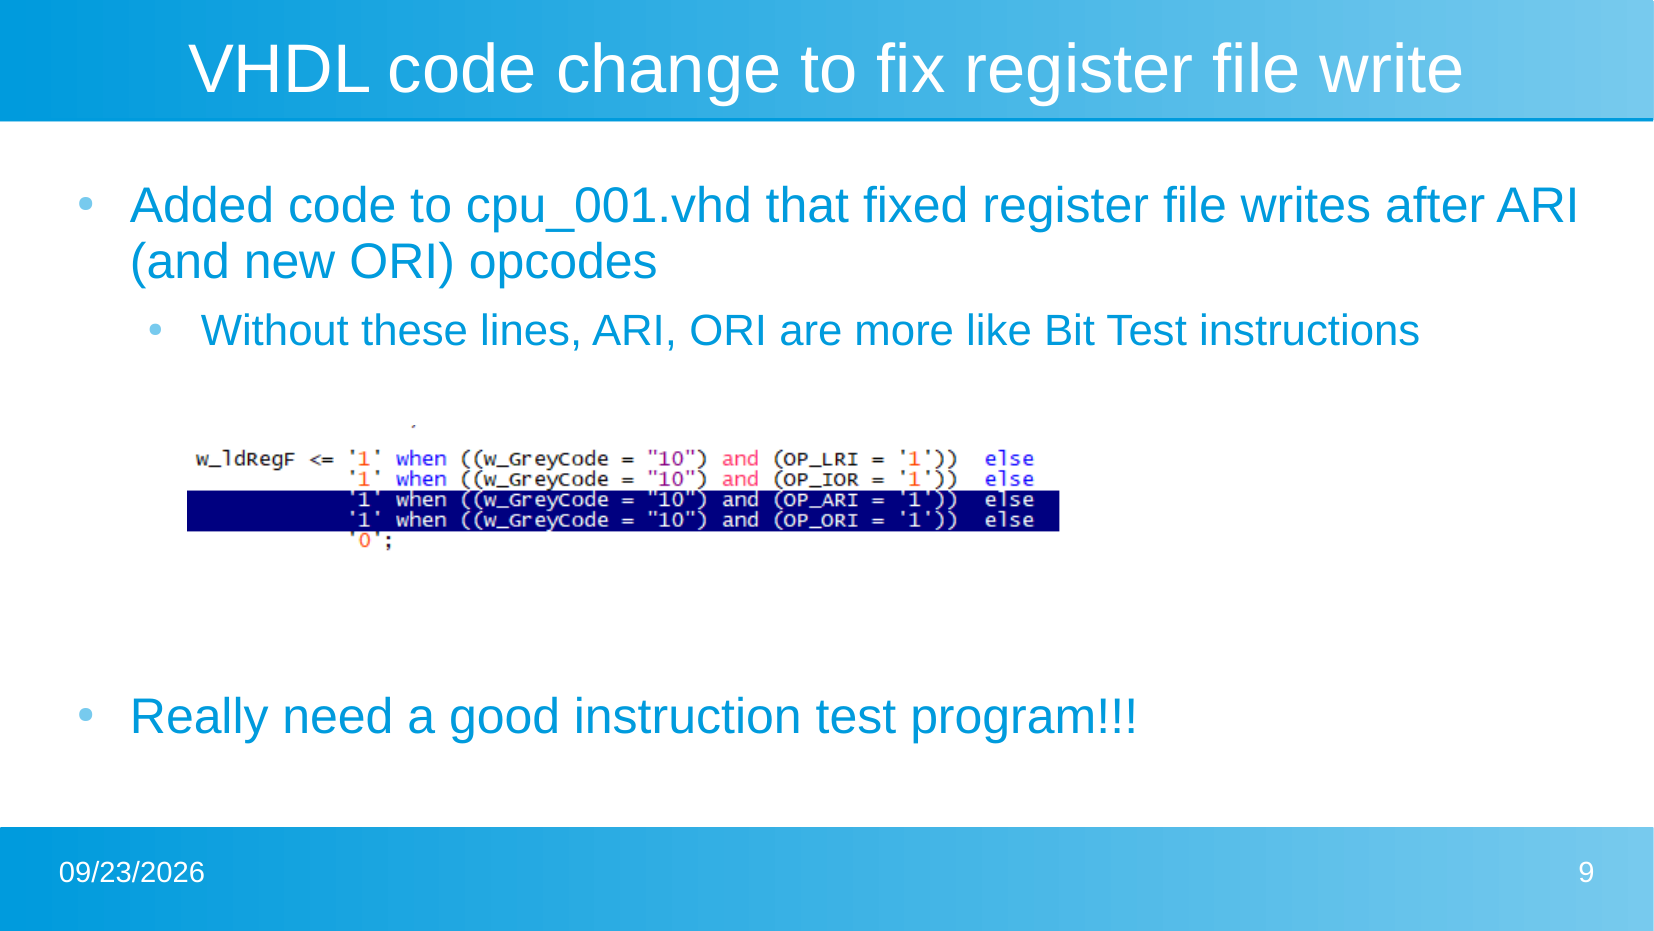

# VHDL code change to fix register file write
Added code to cpu_001.vhd that fixed register file writes after ARI (and new ORI) opcodes
Without these lines, ARI, ORI are more like Bit Test instructions
Really need a good instruction test program!!!
9